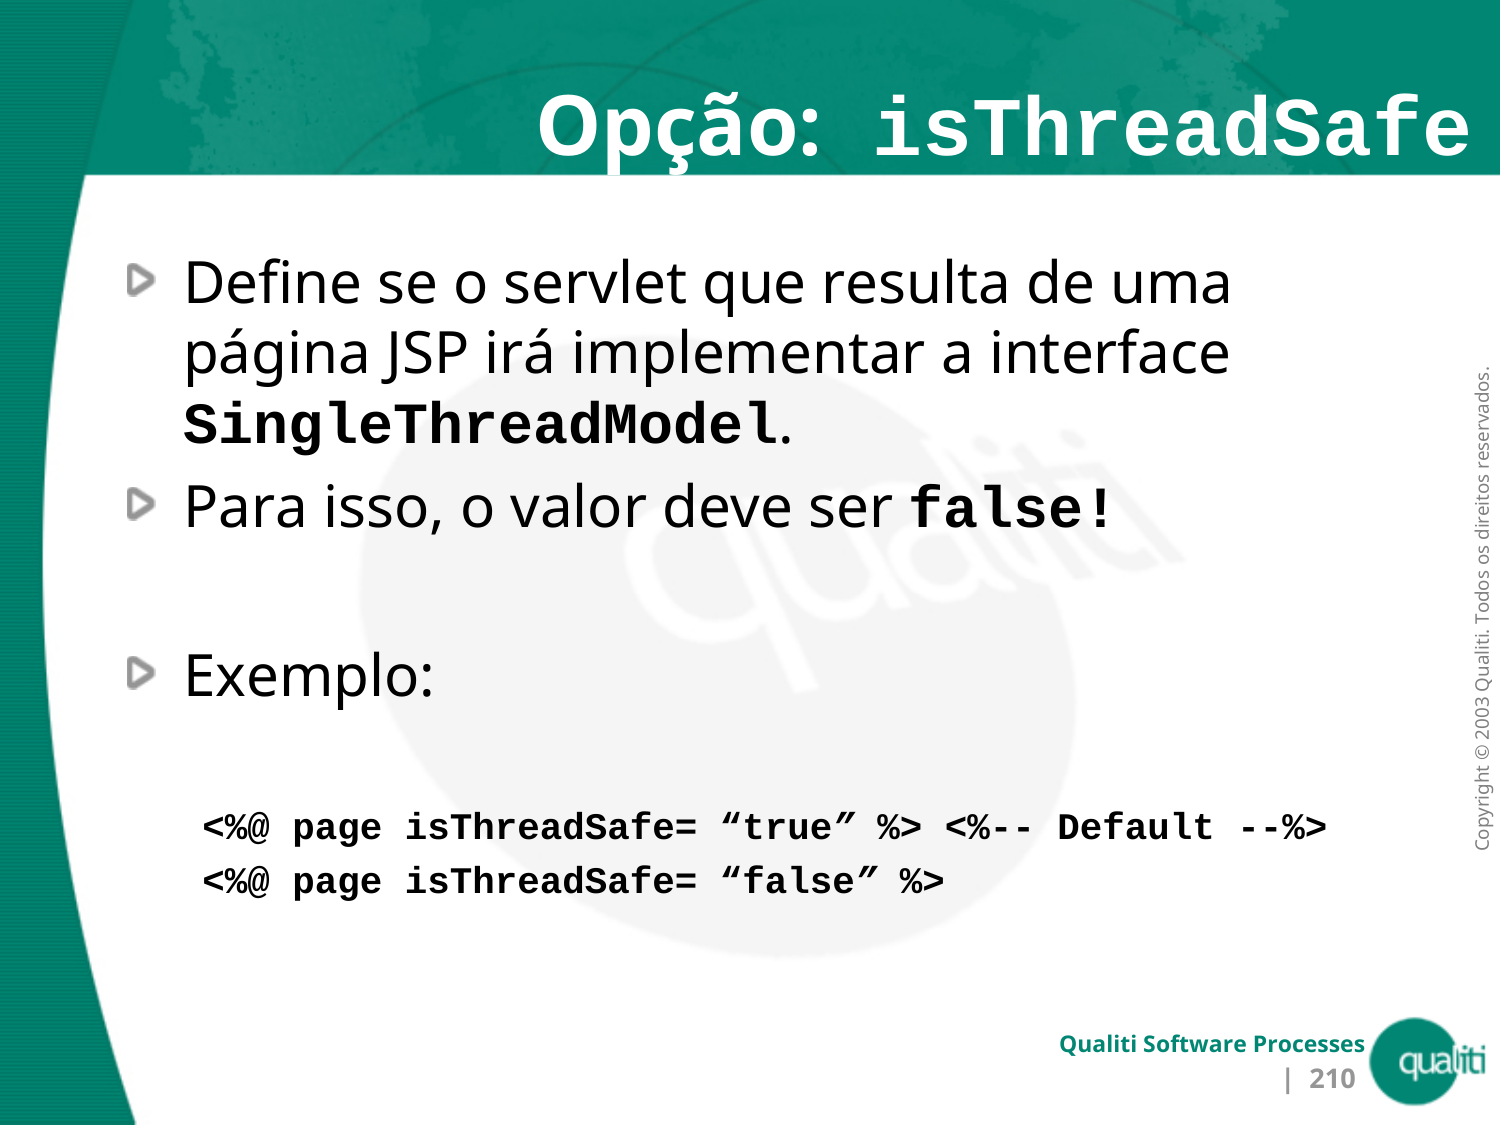

# Opção: isThreadSafe
Define se o servlet que resulta de uma página JSP irá implementar a interface SingleThreadModel.
Para isso, o valor deve ser false!
Exemplo:
<%@ page isThreadSafe= “true” %> <%-- Default --%>
<%@ page isThreadSafe= “false” %>